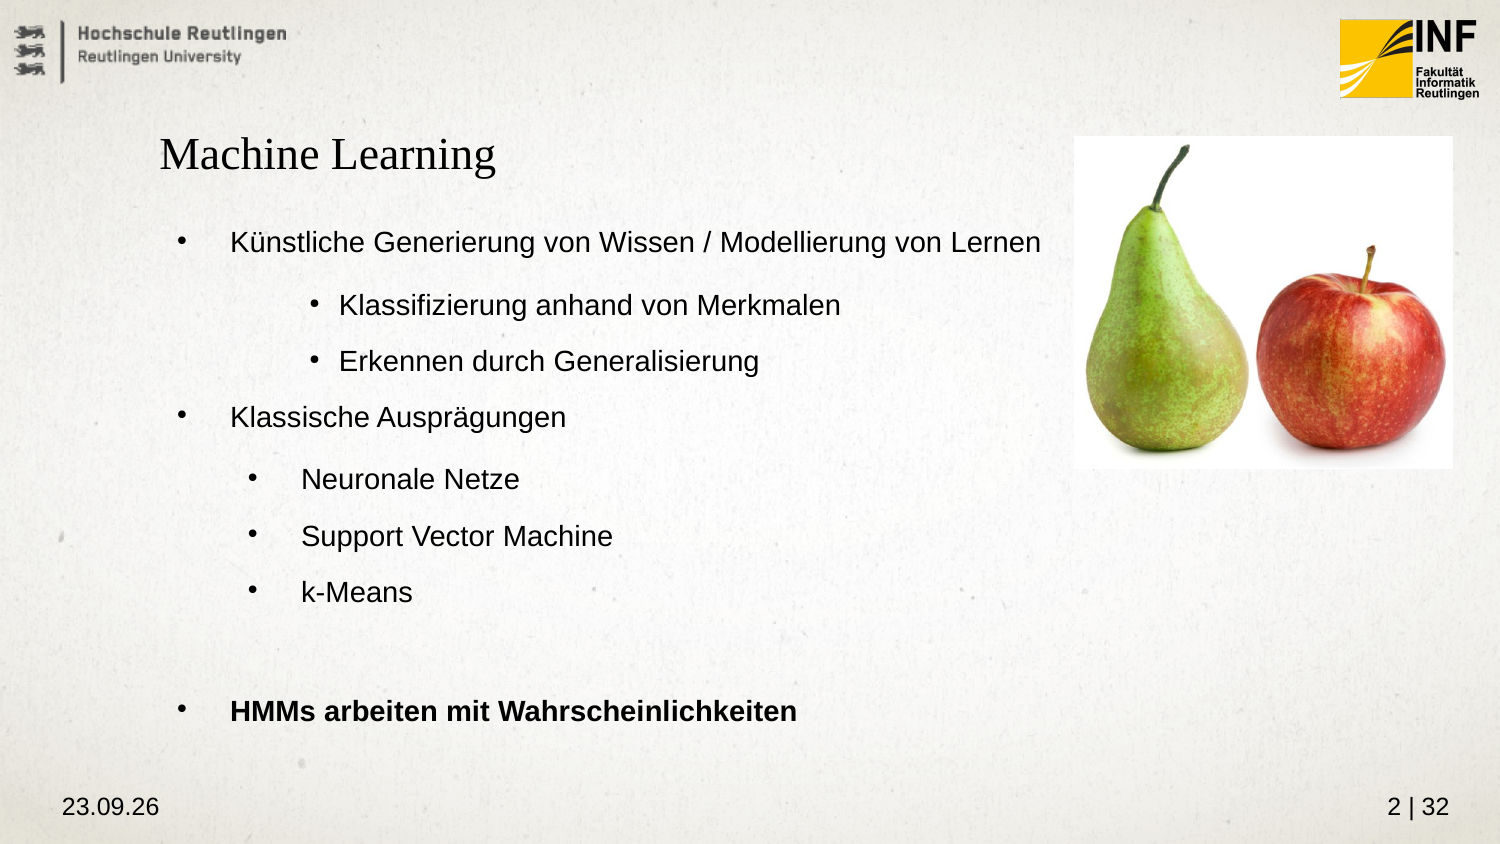

# Machine Learning
Künstliche Generierung von Wissen / Modellierung von Lernen
Klassifizierung anhand von Merkmalen
Erkennen durch Generalisierung
Klassische Ausprägungen
Neuronale Netze
Support Vector Machine
k-Means
HMMs arbeiten mit Wahrscheinlichkeiten